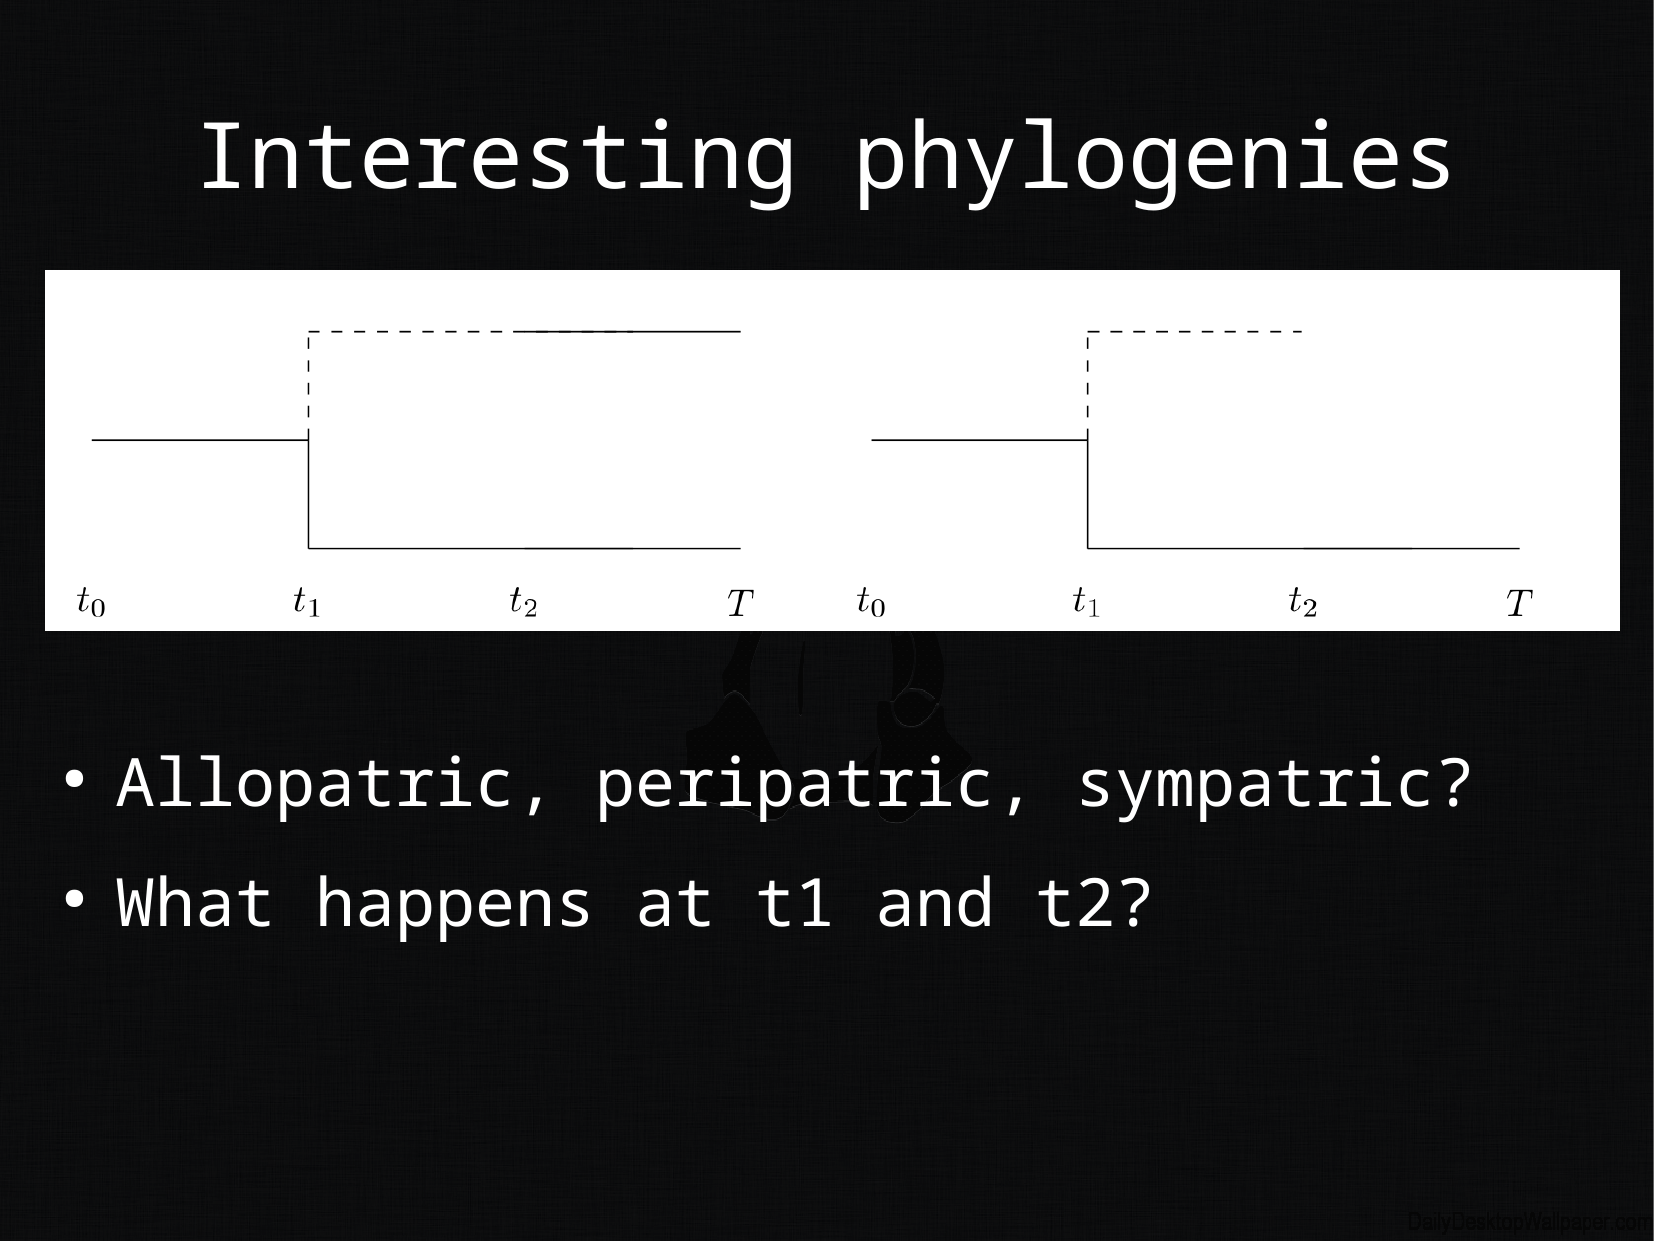

# Interesting phylogenies
Allopatric, peripatric, sympatric?
What happens at t1 and t2?